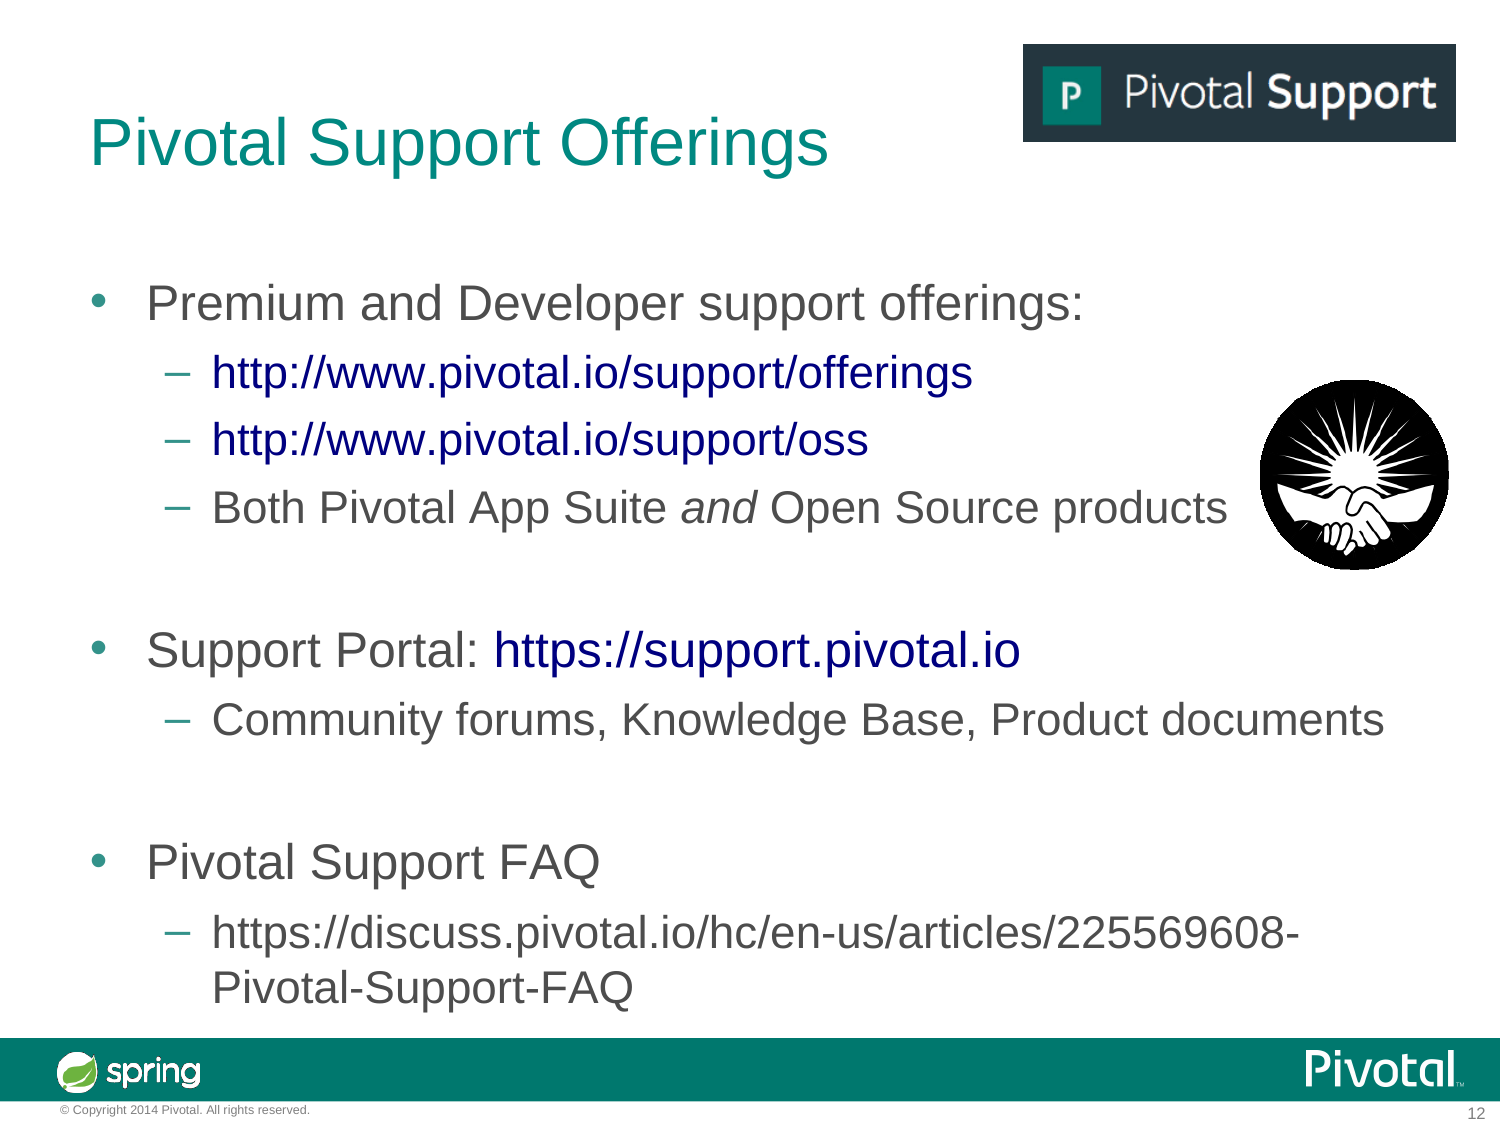

# Pivotal Support Offerings
Premium and Developer support offerings:
http://www.pivotal.io/support/offerings
http://www.pivotal.io/support/oss
Both Pivotal App Suite and Open Source products
Support Portal: https://support.pivotal.io
Community forums, Knowledge Base, Product documents
Pivotal Support FAQ
https://discuss.pivotal.io/hc/en-us/articles/225569608-Pivotal-Support-FAQ